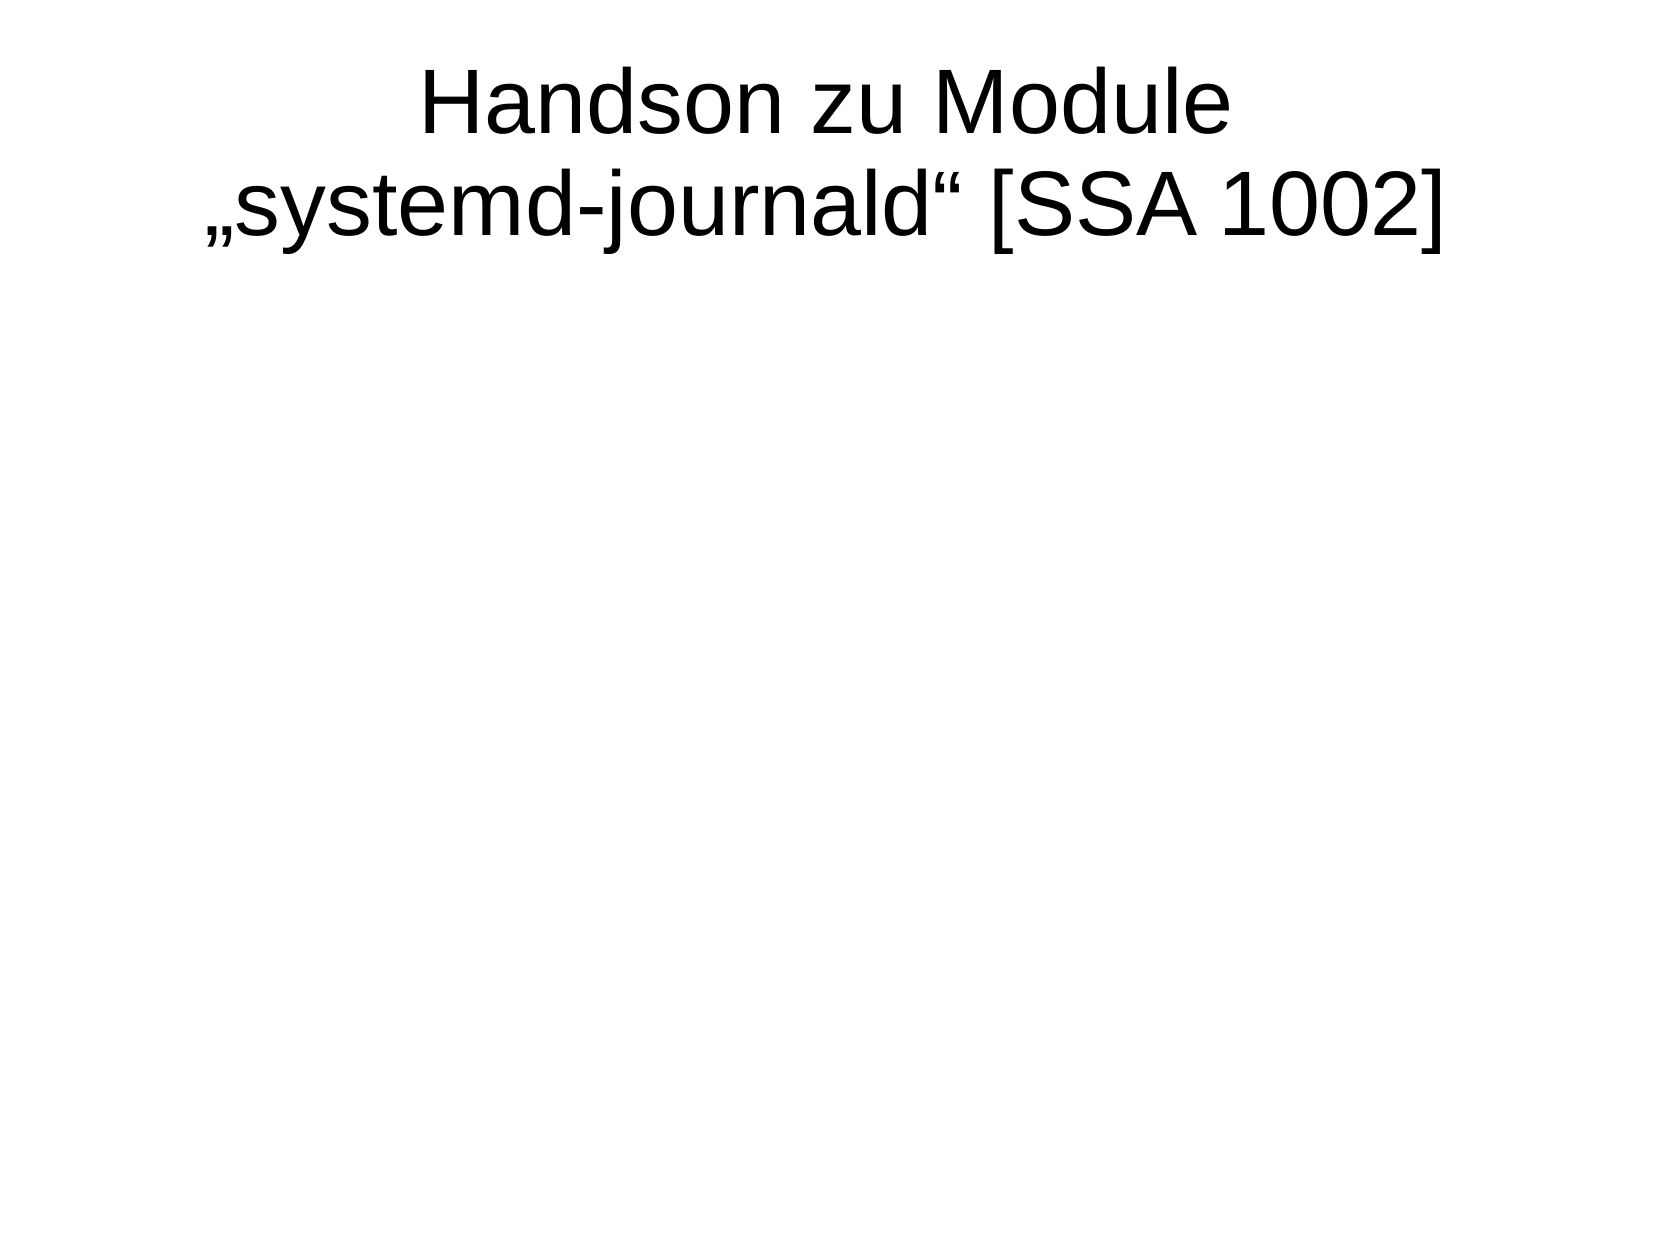

# Handson zu Module „systemd-journald“ [SSA 1002]